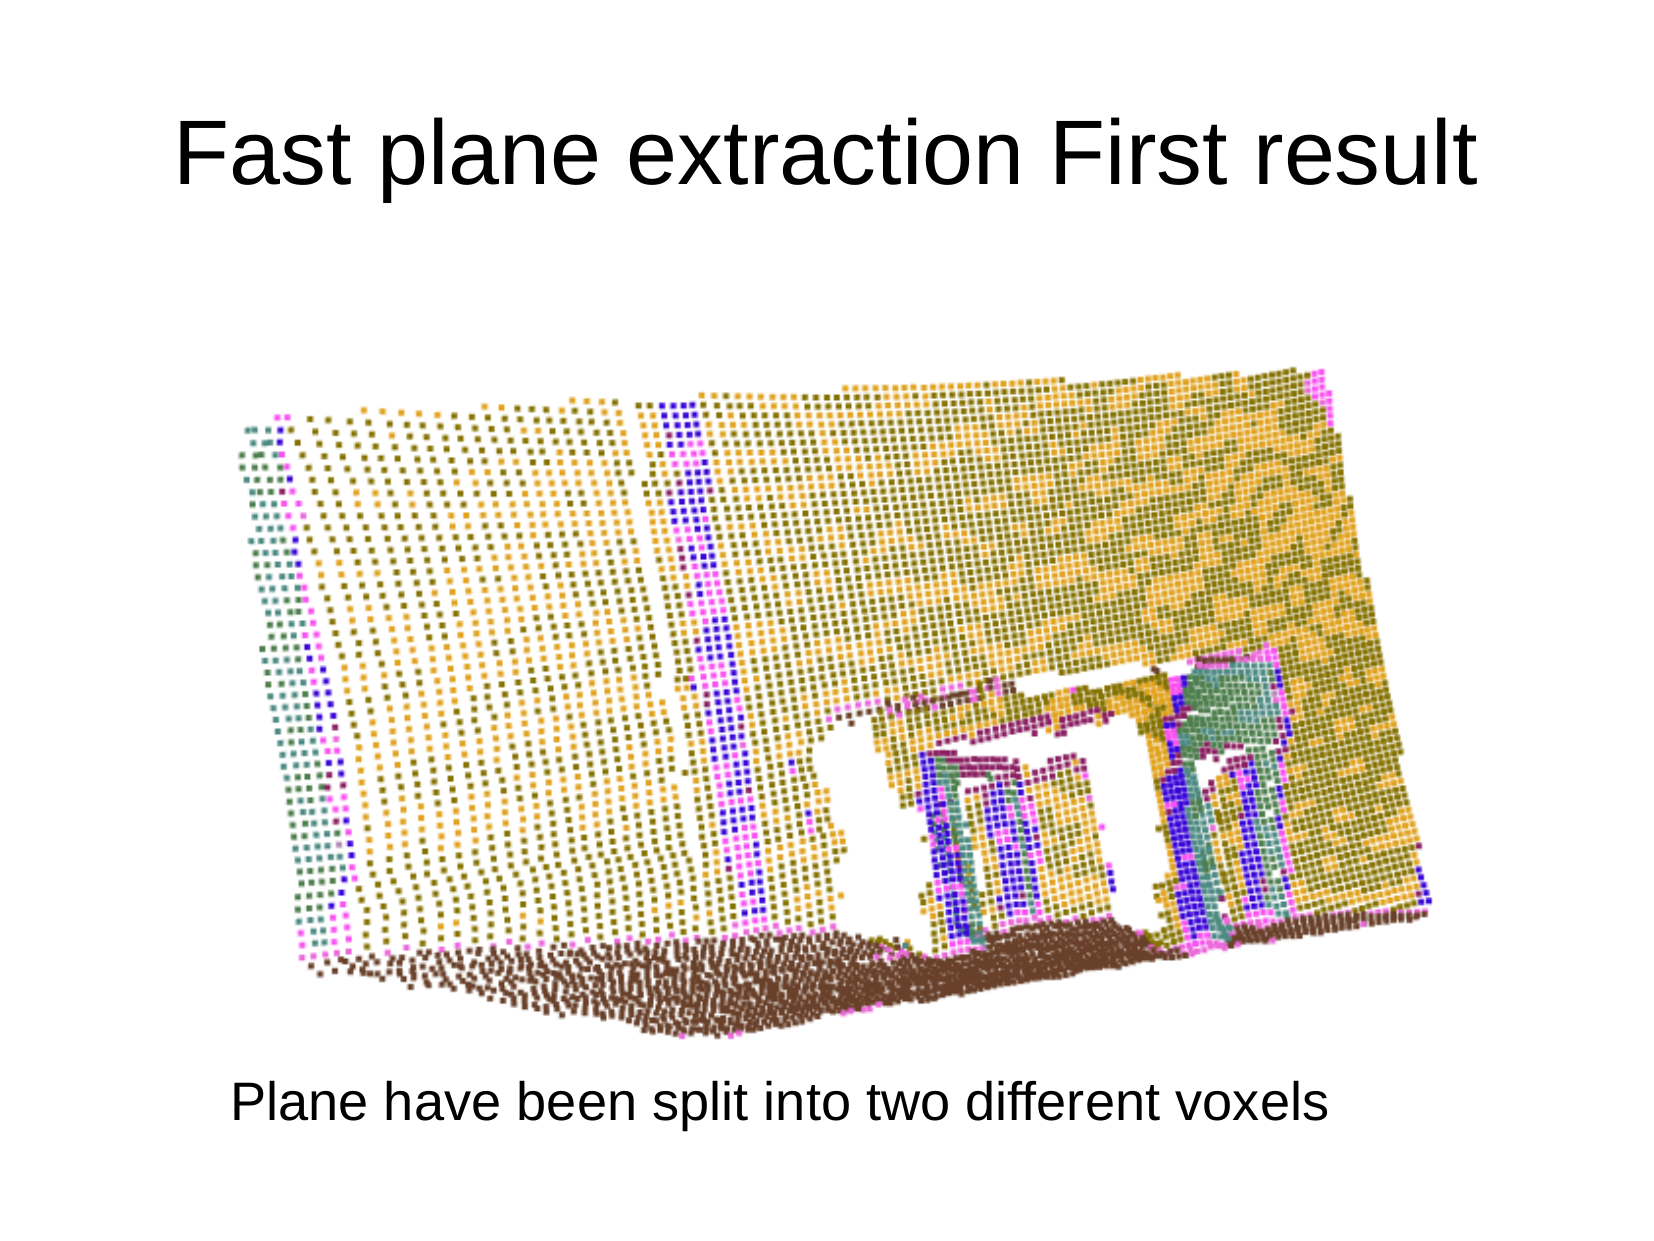

# Fast plane extraction First result
Plane have been split into two different voxels